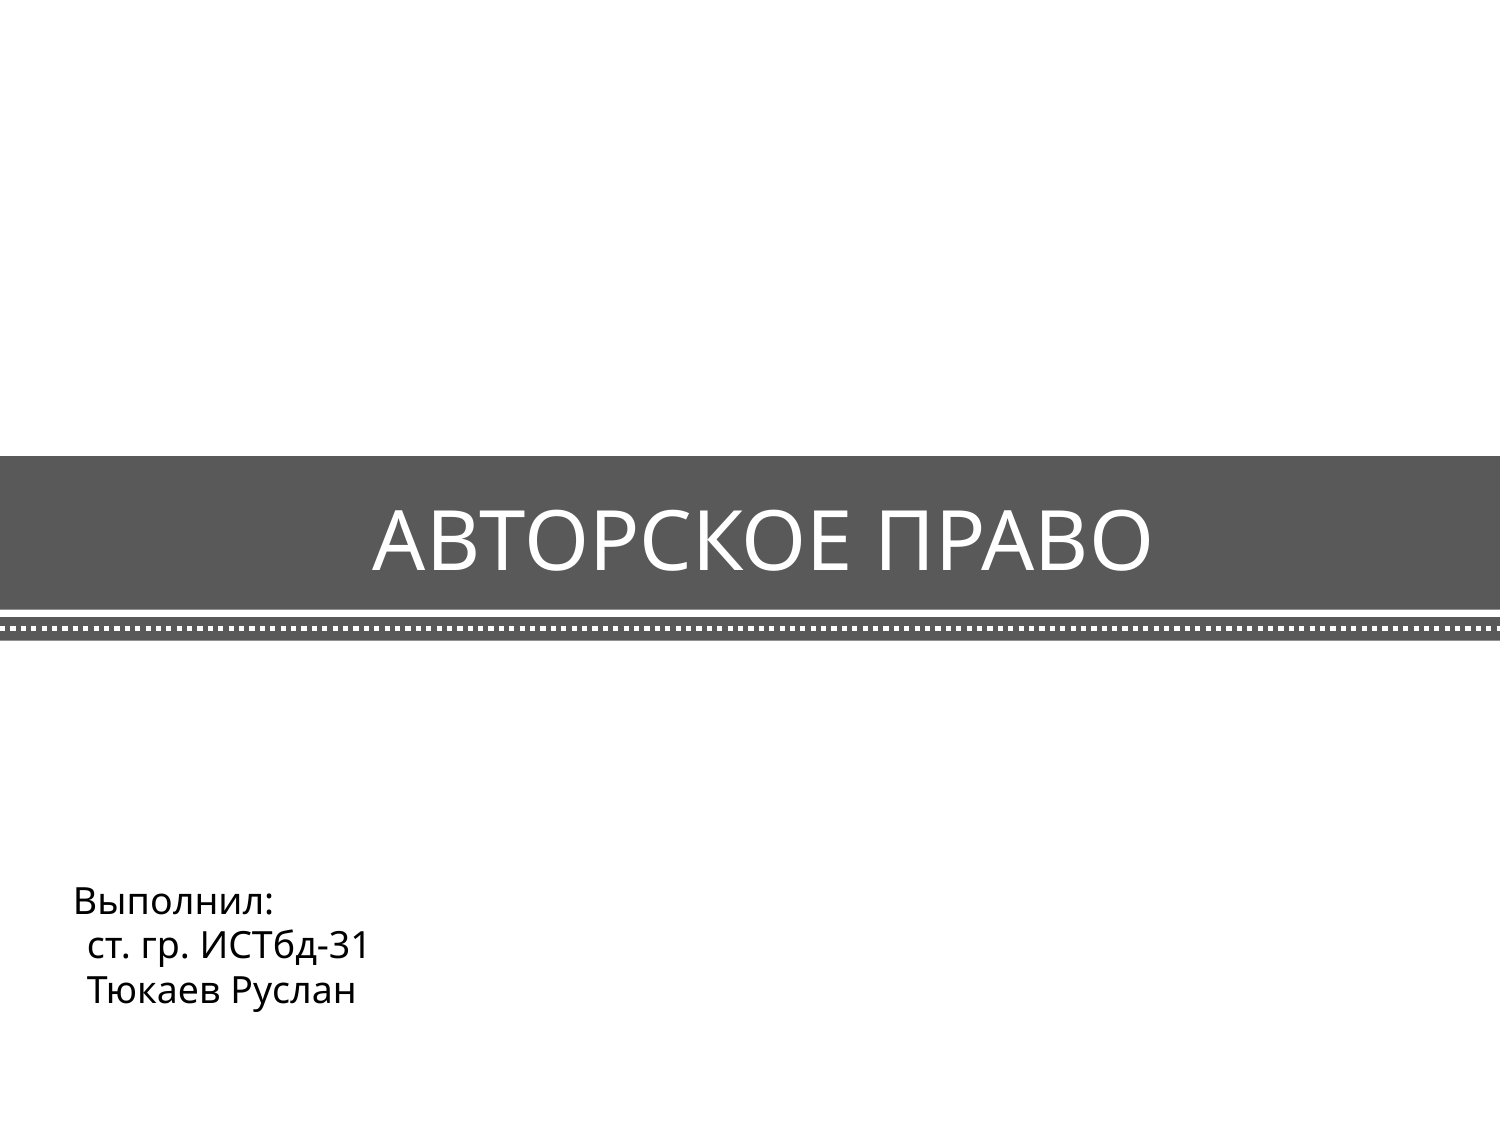

АВТОРСКОЕ ПРАВО
Выполнил:
ст. гр. ИСТбд-31
Тюкаев Руслан